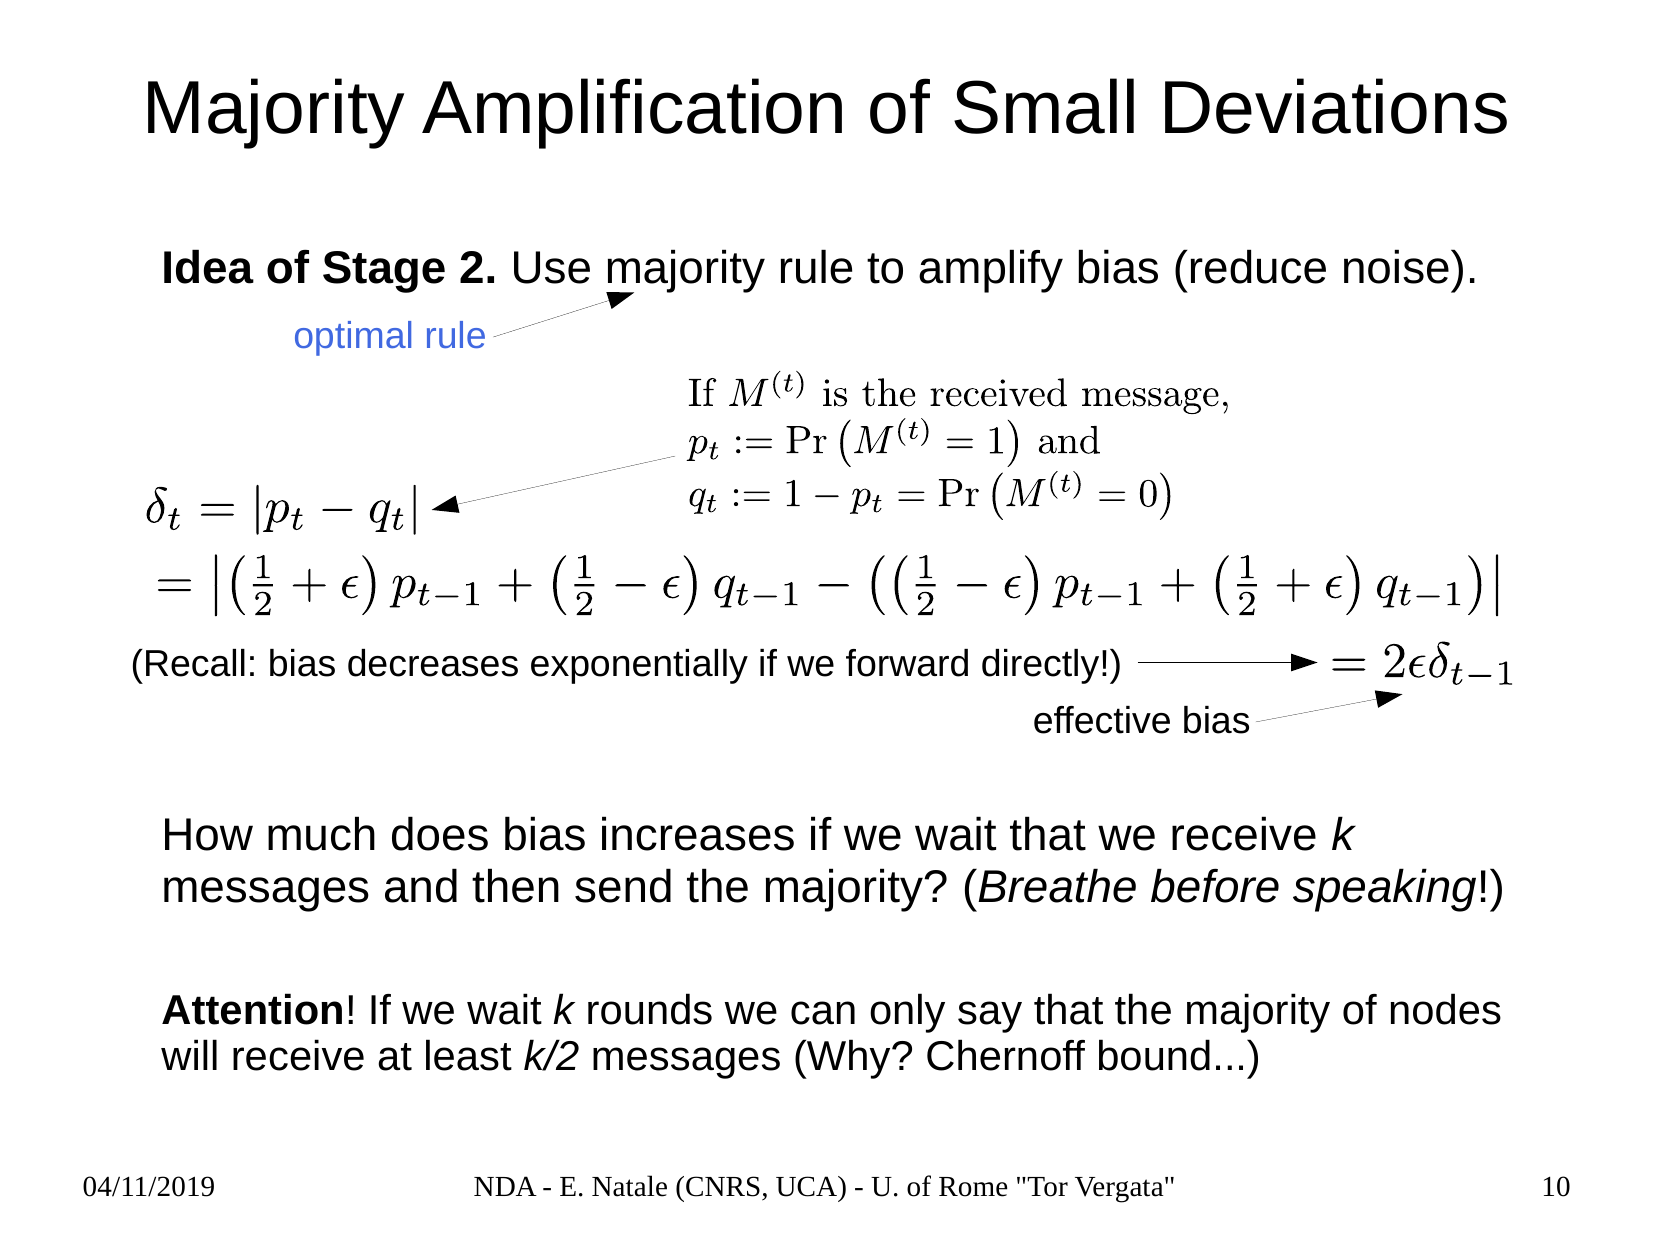

# Majority Amplification of Small Deviations
Idea of Stage 2. Use majority rule to amplify bias (reduce noise).
optimal rule
(Recall: bias decreases exponentially if we forward directly!)
effective bias
How much does bias increases if we wait that we receive k messages and then send the majority? (Breathe before speaking!)
Attention! If we wait k rounds we can only say that the majority of nodes will receive at least k/2 messages (Why? Chernoff bound...)
04/11/2019
NDA - E. Natale (CNRS, UCA) - U. of Rome "Tor Vergata"
10